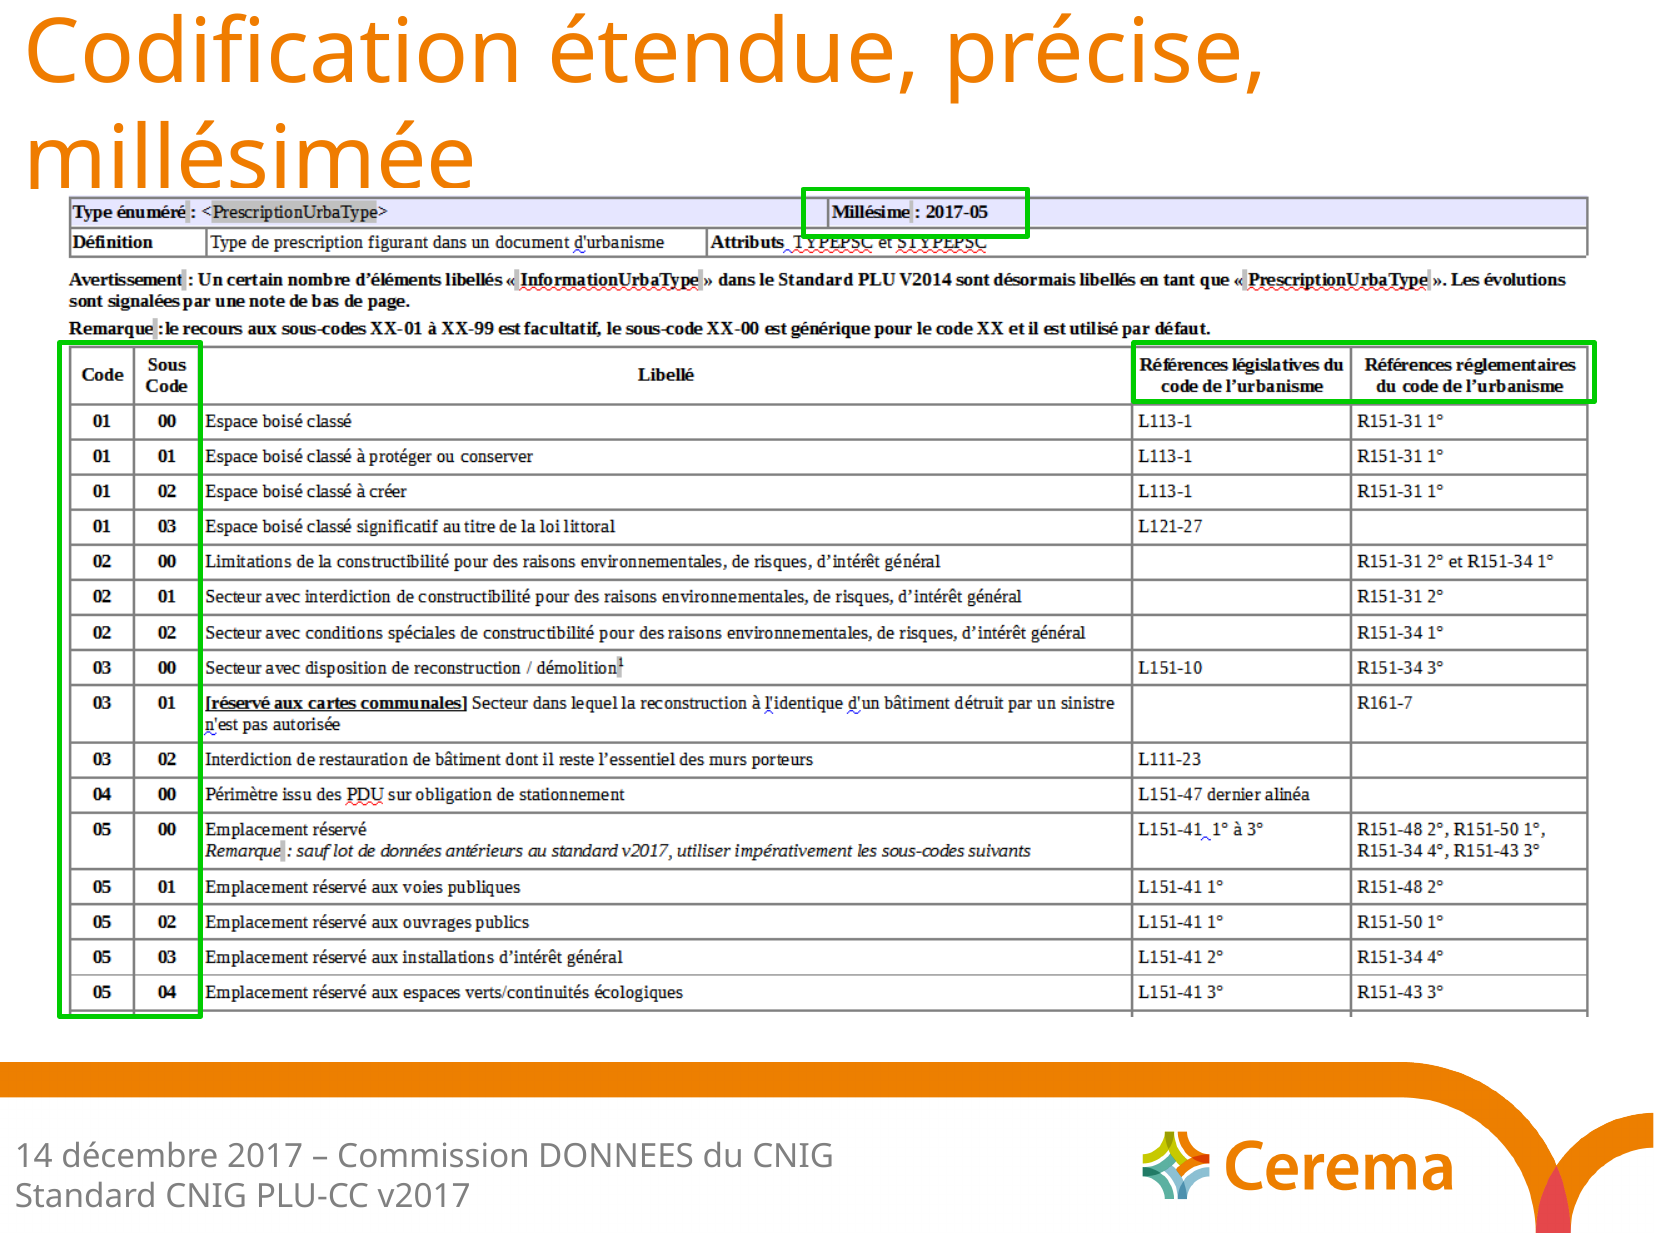

# Codification étendue, précise, millésimée
14 décembre 2017 – Commission DONNEES du CNIG
Standard CNIG PLU-CC v2017